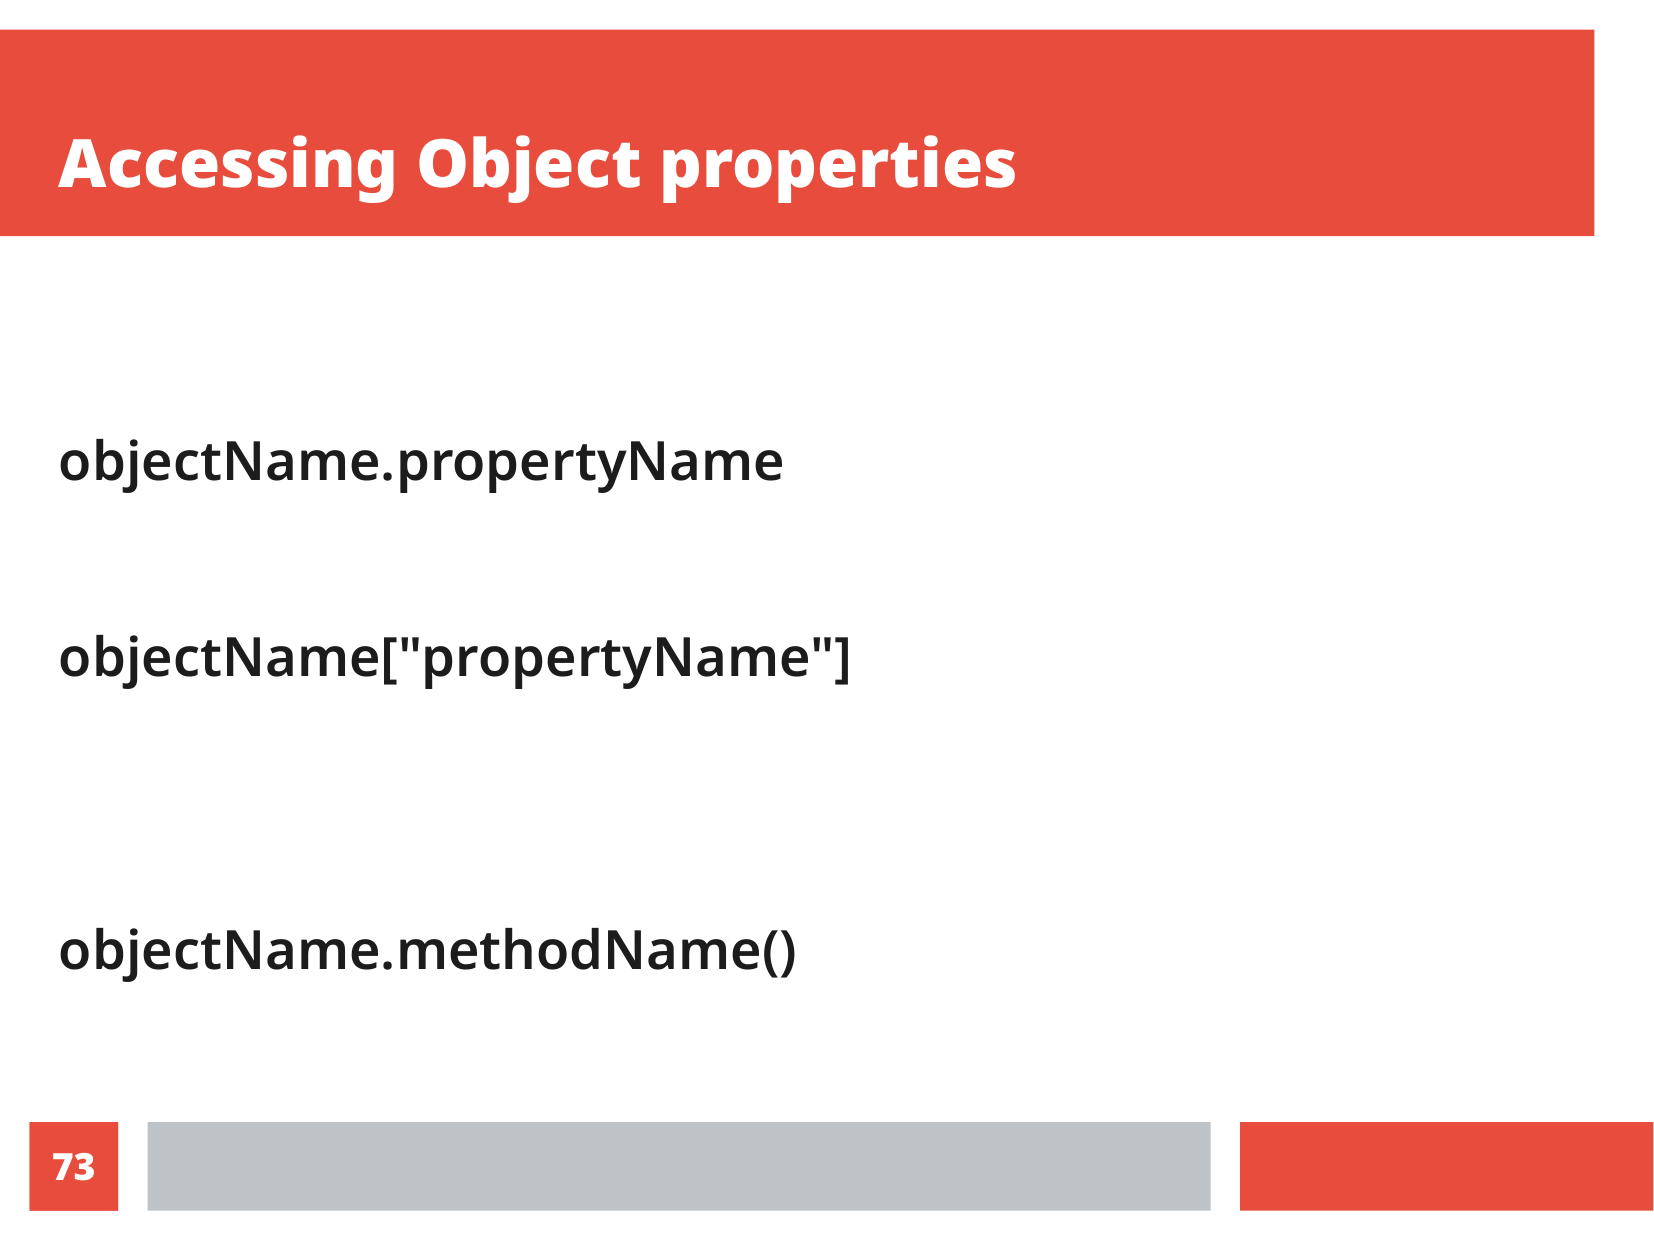

# Accessing Object properties
objectName.propertyName
objectName["propertyName"]
objectName.methodName()
73